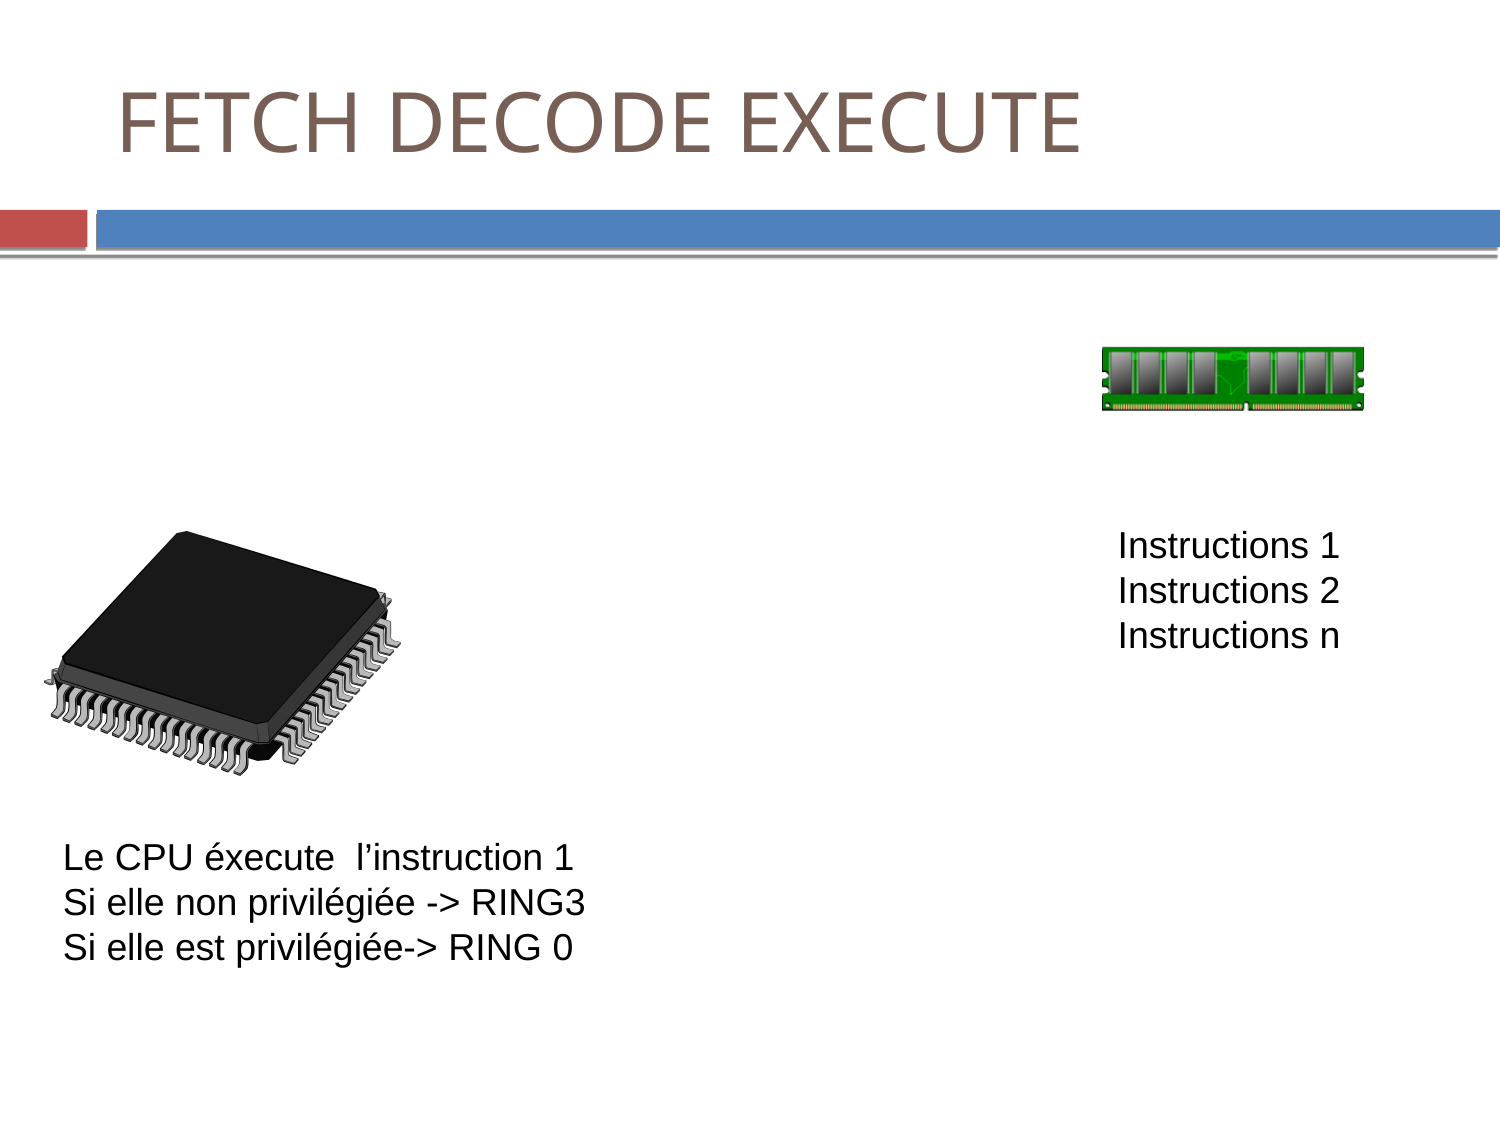

FETCH DECODE EXECUTE
Instructions 1
Instructions 2
Instructions n
Le CPU éxecute l’instruction 1
Si elle non privilégiée -> RING3
Si elle est privilégiée-> RING 0